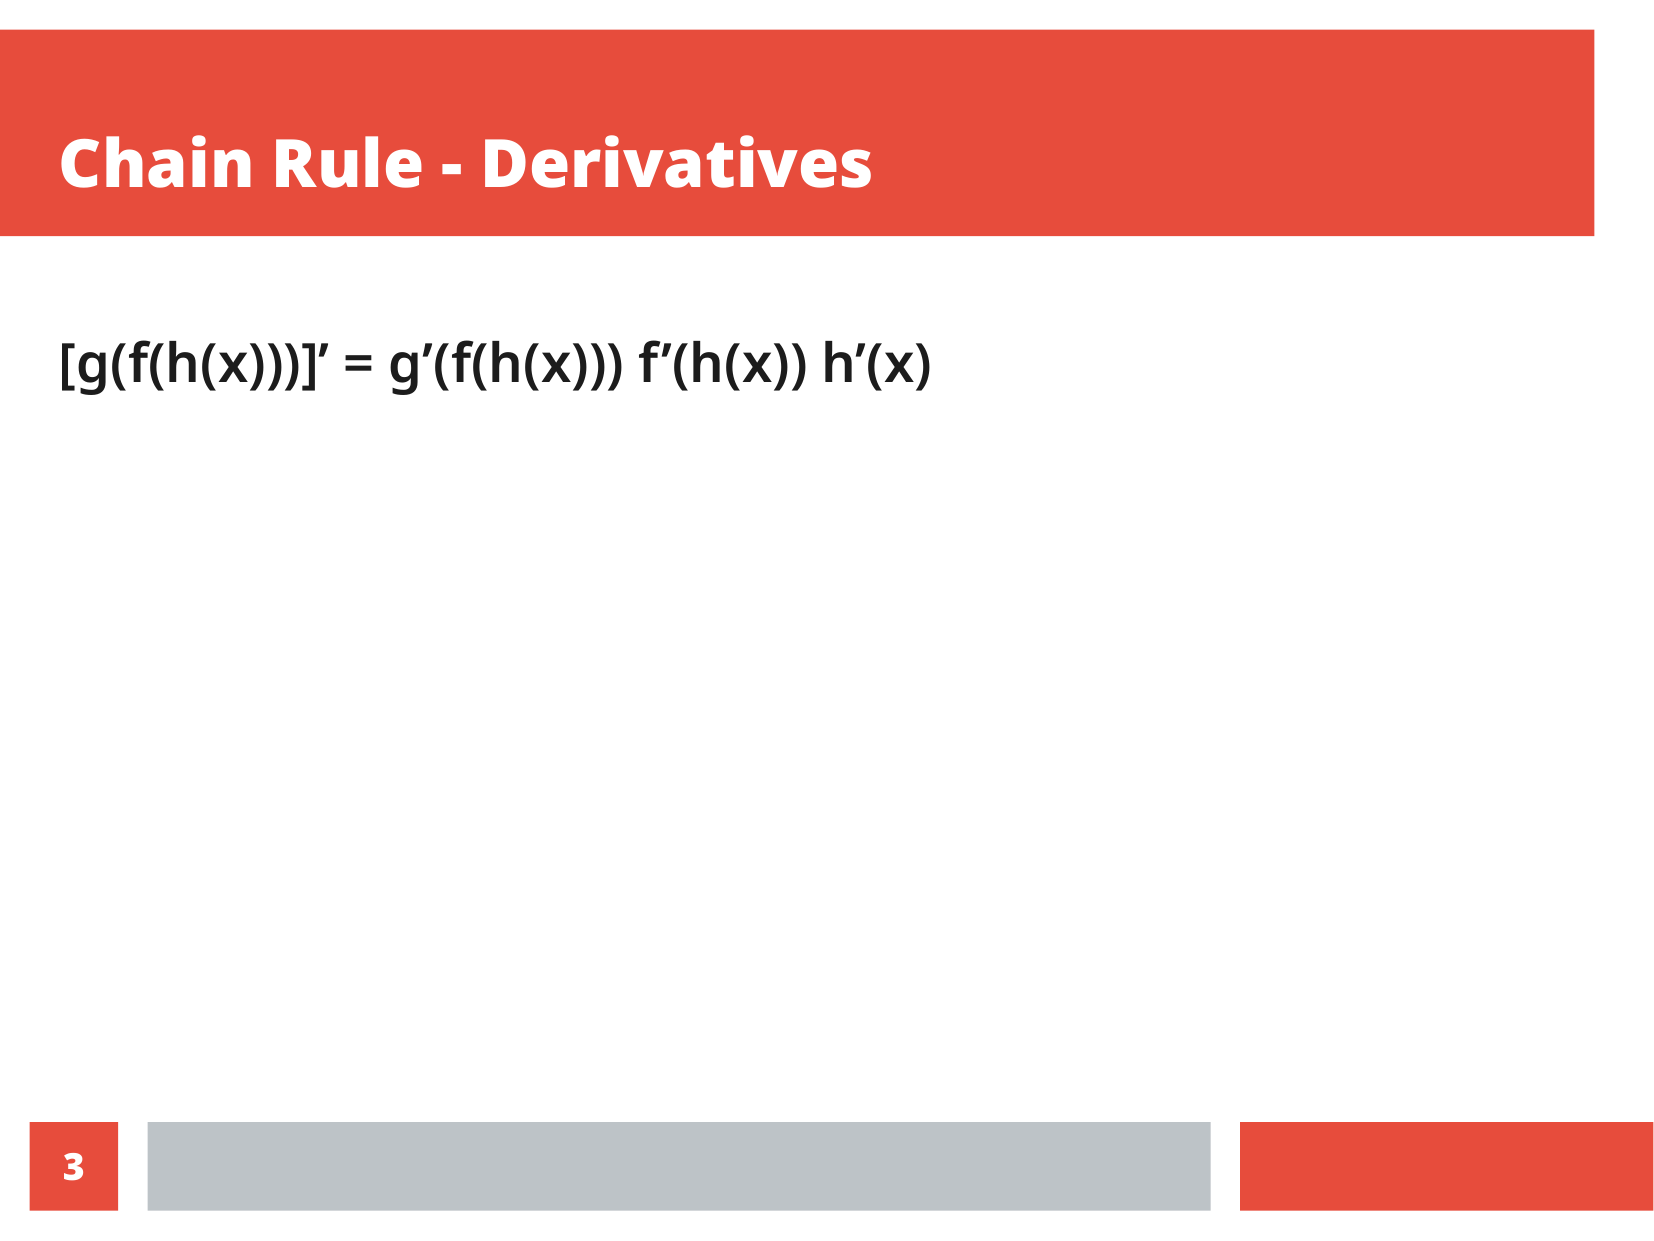

# Chain Rule - Derivatives
[g(f(h(x)))]’ = g’(f(h(x))) f’(h(x)) h’(x)
3